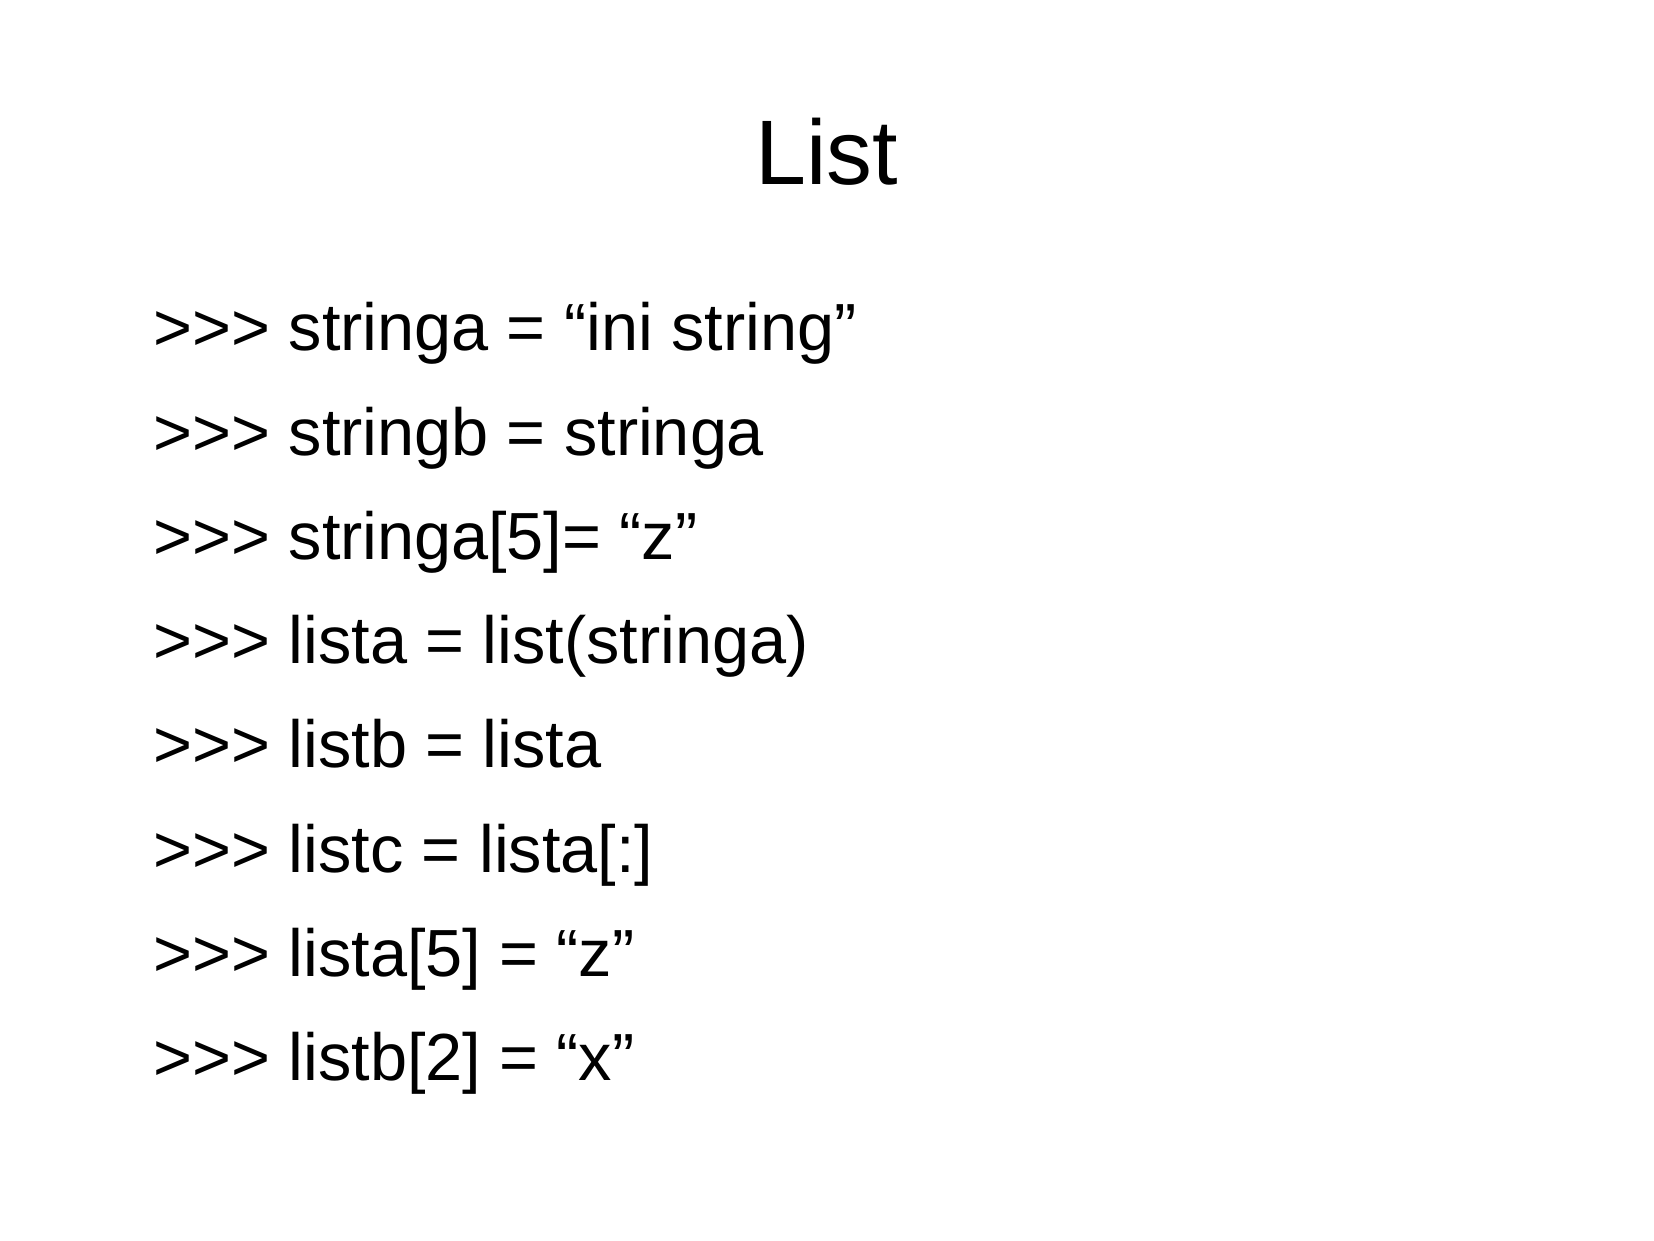

# List
>>> stringa = “ini string”
>>> stringb = stringa
>>> stringa[5]= “z”
>>> lista = list(stringa)
>>> listb = lista
>>> listc = lista[:]
>>> lista[5] = “z”
>>> listb[2] = “x”